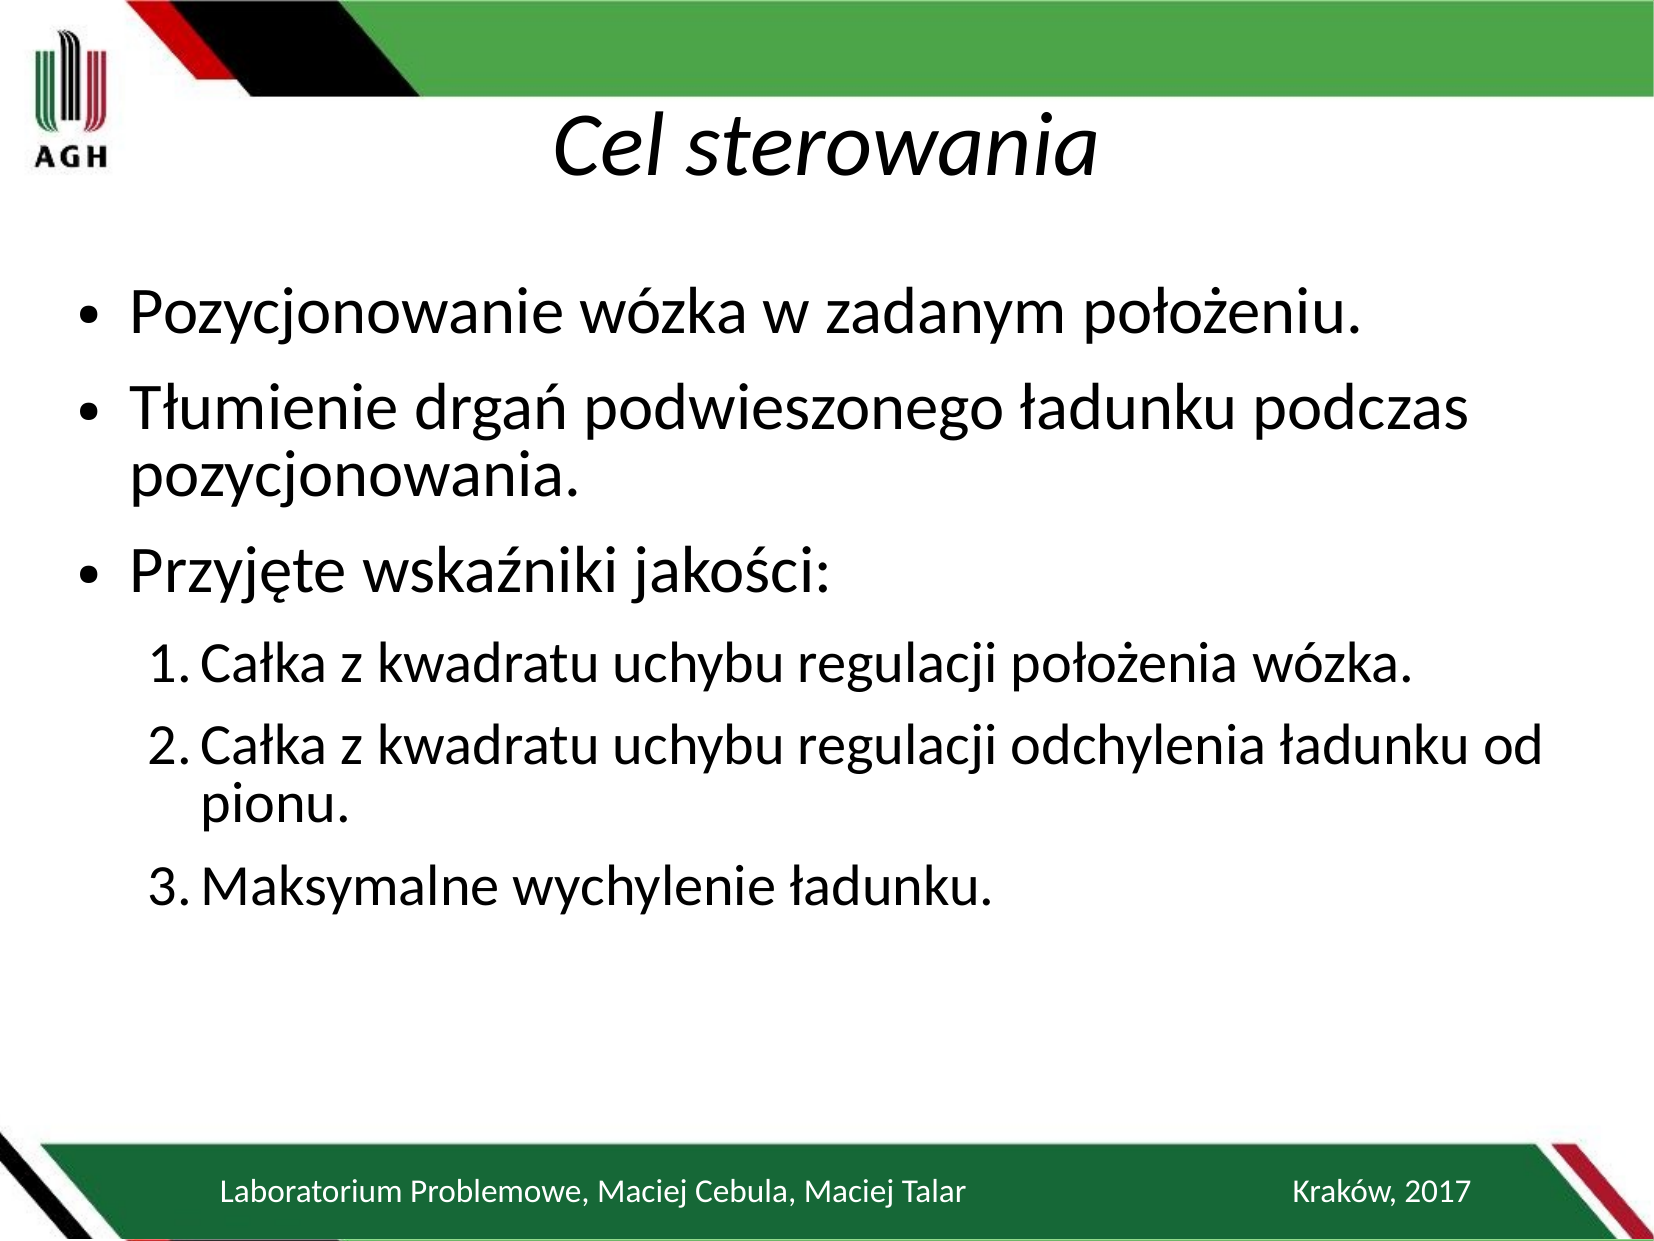

# Cel sterowania
Pozycjonowanie wózka w zadanym położeniu.
Tłumienie drgań podwieszonego ładunku podczas pozycjonowania.
Przyjęte wskaźniki jakości:
Całka z kwadratu uchybu regulacji położenia wózka.
Całka z kwadratu uchybu regulacji odchylenia ładunku od pionu.
Maksymalne wychylenie ładunku.
Laboratorium Problemowe, Maciej Cebula, Maciej Talar
Kraków, 2017